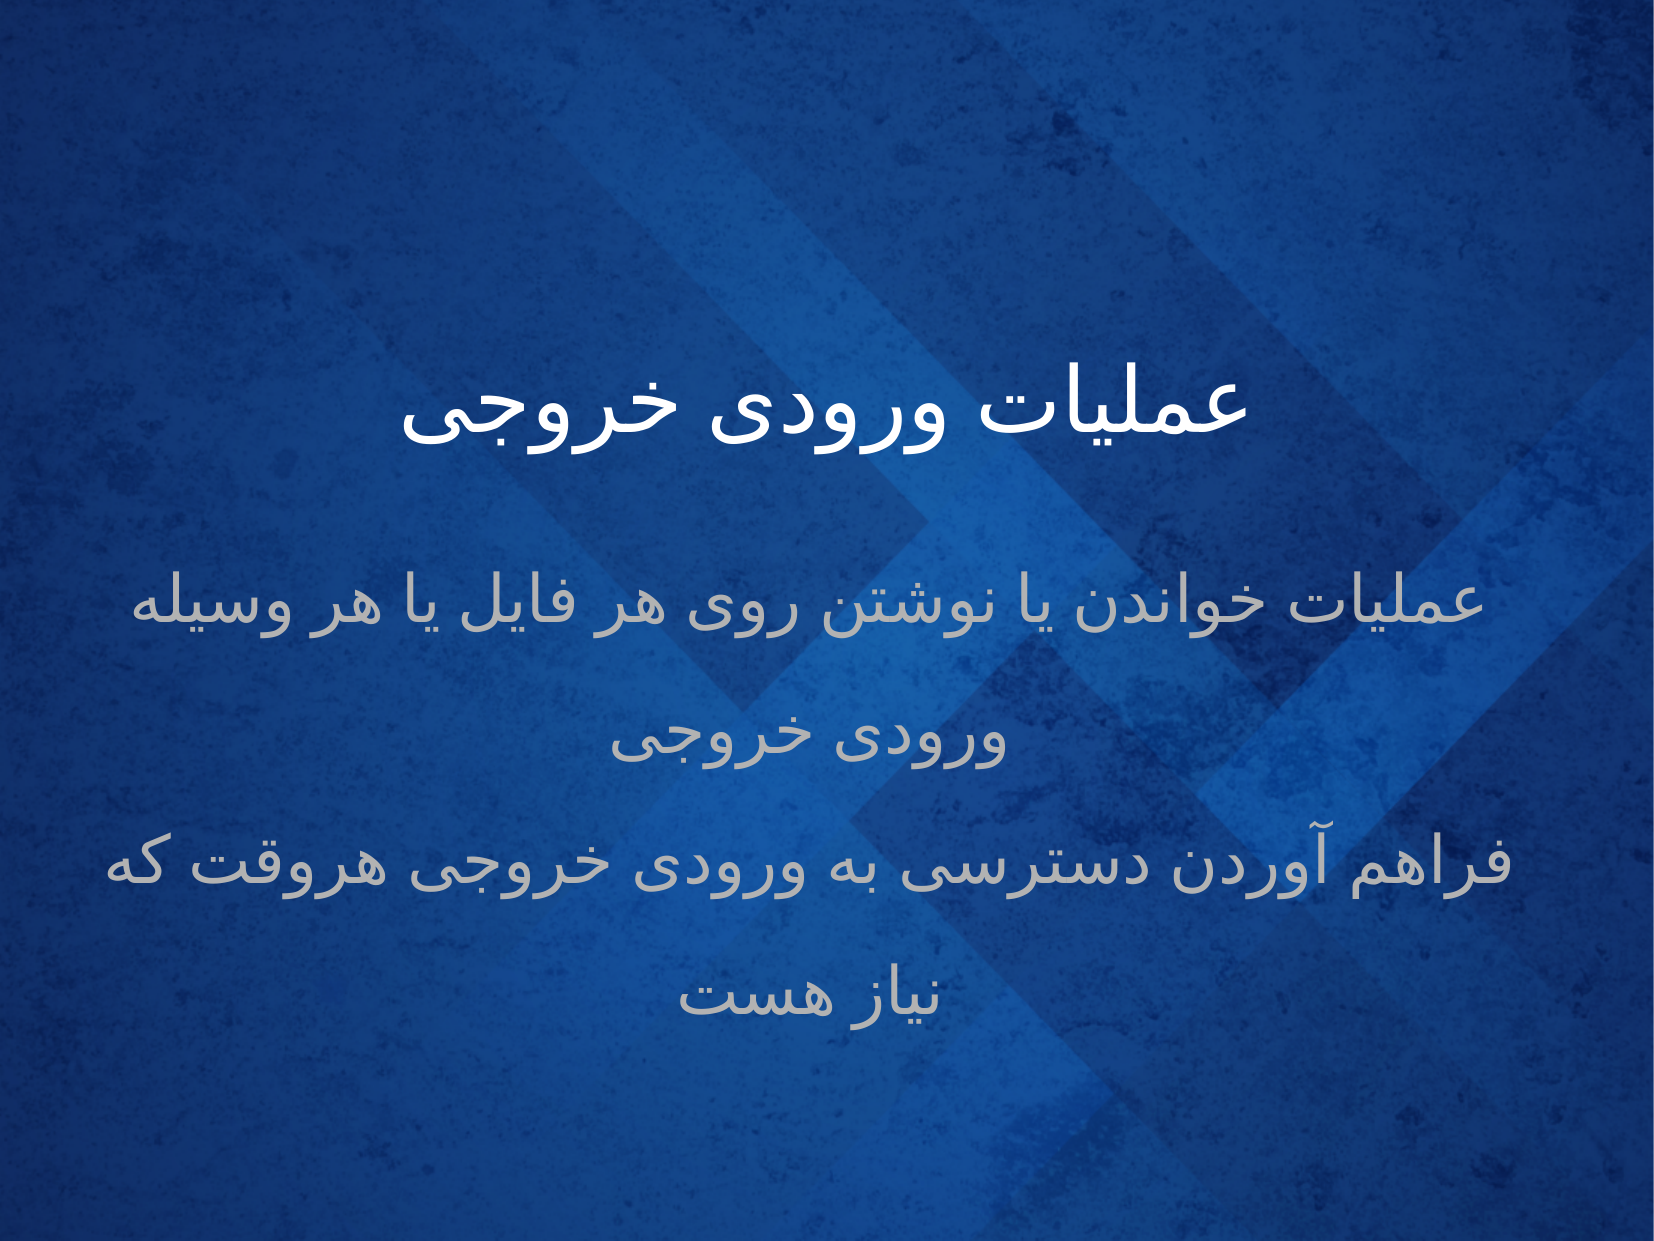

# عملیات ورودی خروجی
عملیات خواندن یا نوشتن روی هر فایل یا هر وسیله ورودی خروجی
فراهم آوردن دسترسی به ورودی خروجی هروقت که نیاز هست